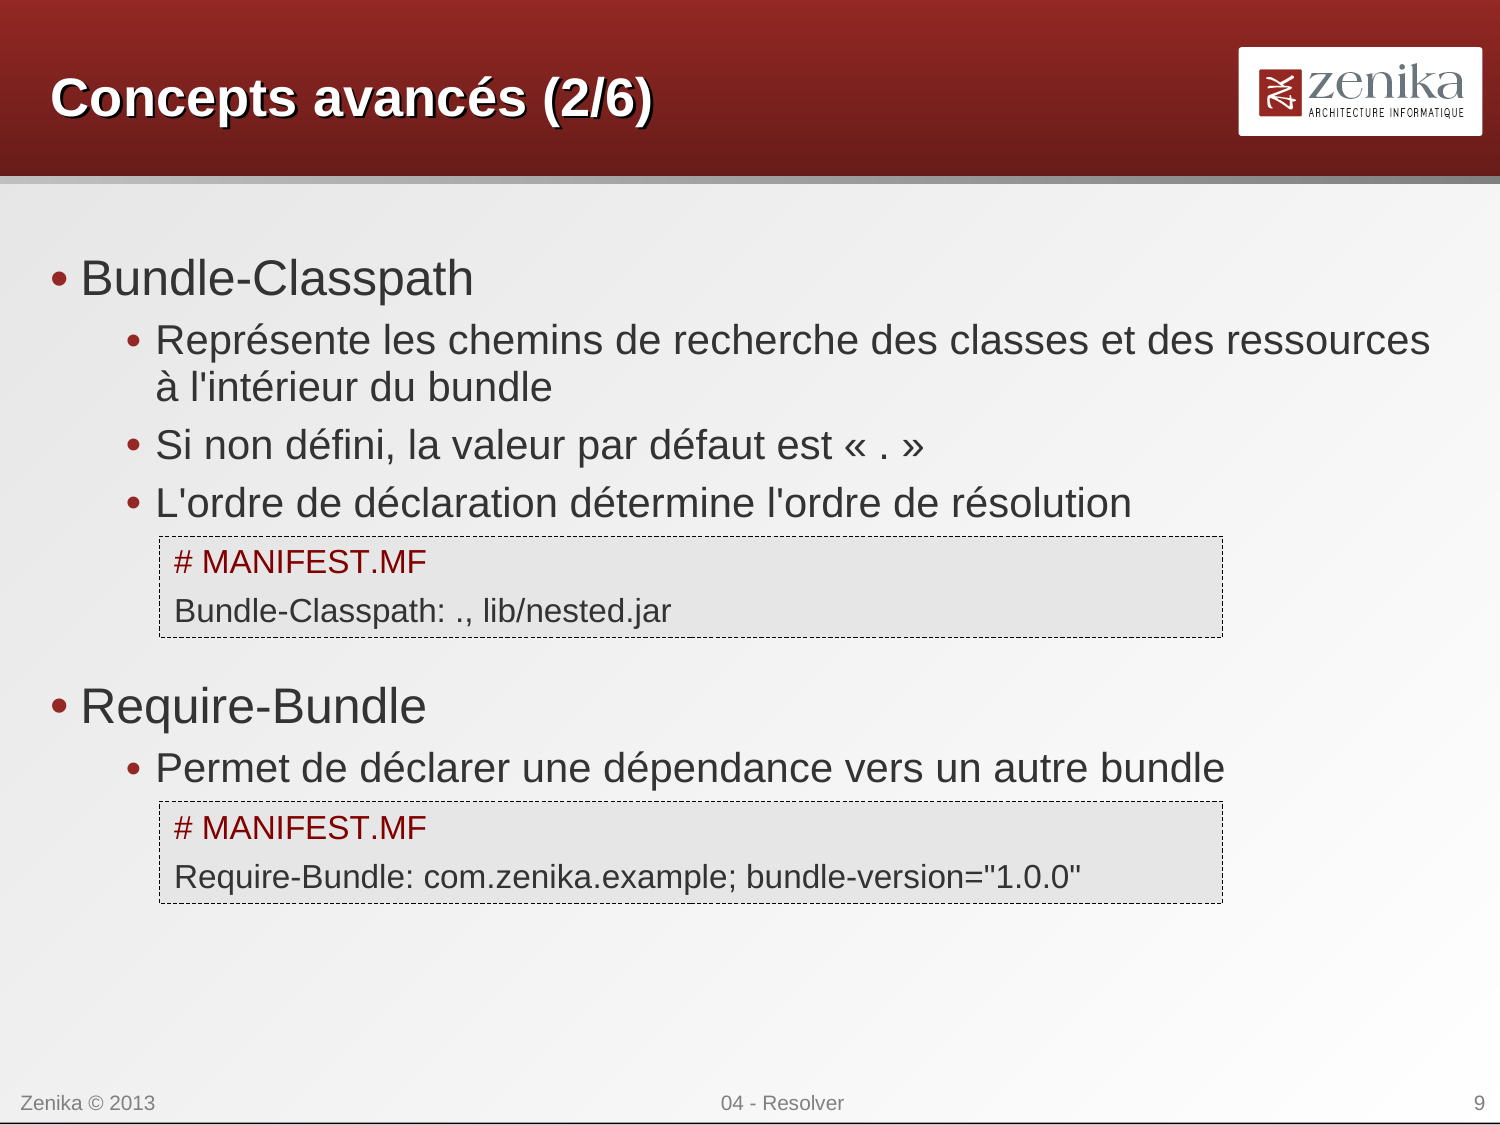

# Concepts avancés (2/6)
Bundle-Classpath
Représente les chemins de recherche des classes et des ressources à l'intérieur du bundle
Si non défini, la valeur par défaut est « . »
L'ordre de déclaration détermine l'ordre de résolution
Require-Bundle
Permet de déclarer une dépendance vers un autre bundle
# MANIFEST.MF
Bundle-Classpath: ., lib/nested.jar
# MANIFEST.MF
Require-Bundle: com.zenika.example; bundle-version="1.0.0"